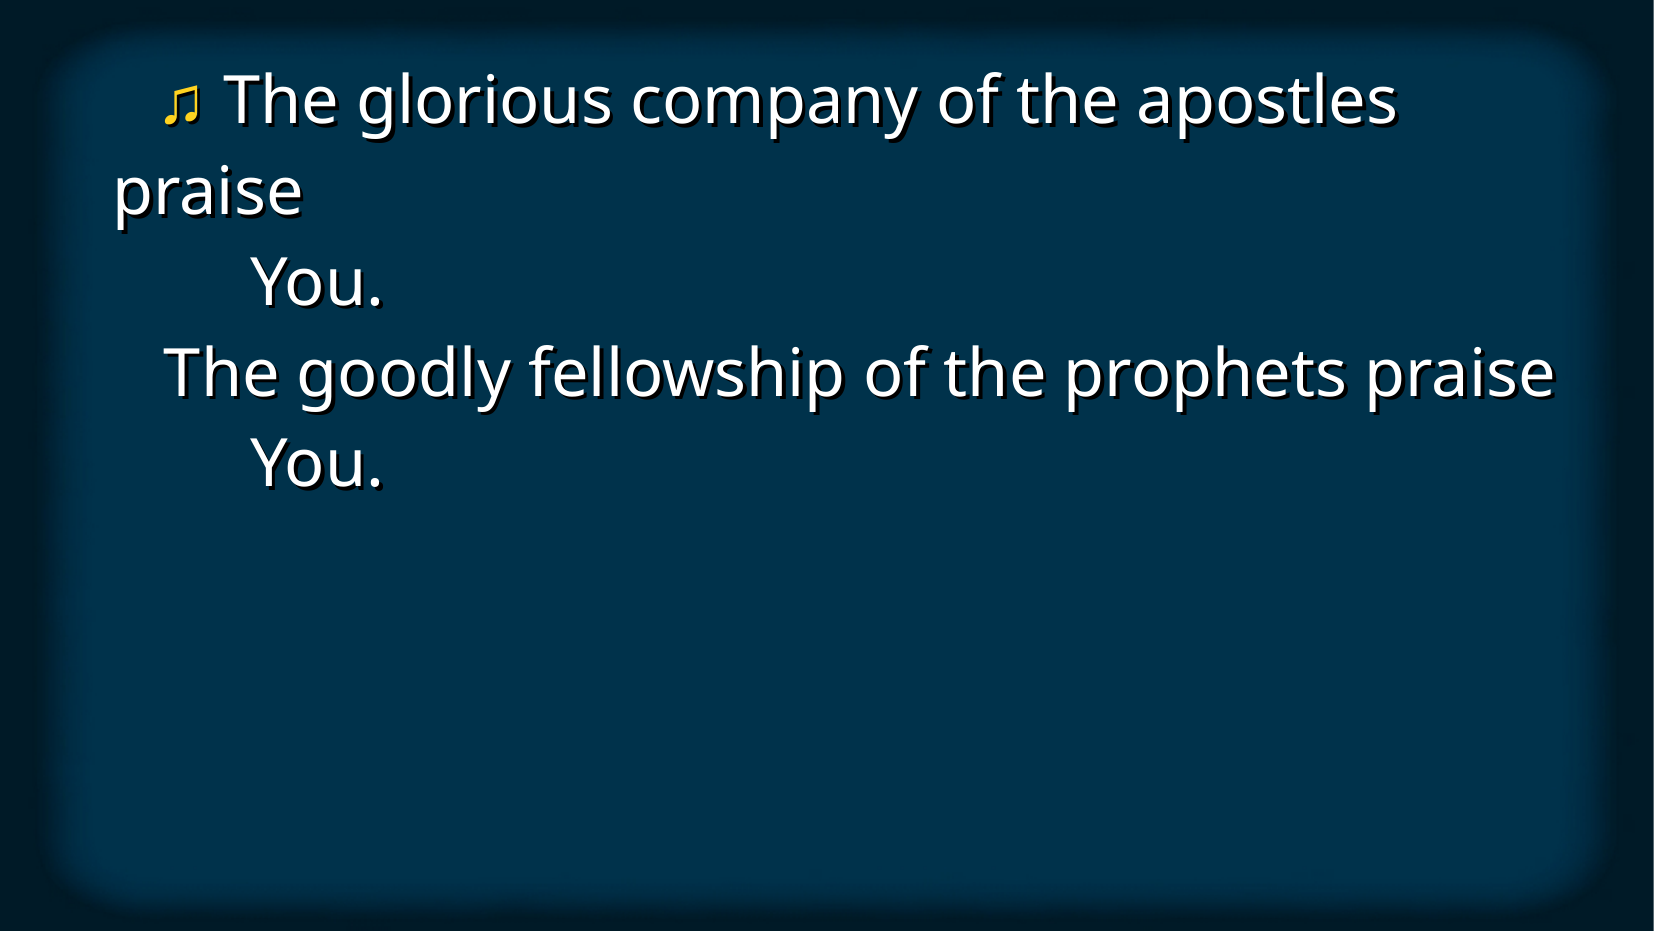

♫ The glorious company of the apostles praise
 You.
 The goodly fellowship of the prophets praise
 You.